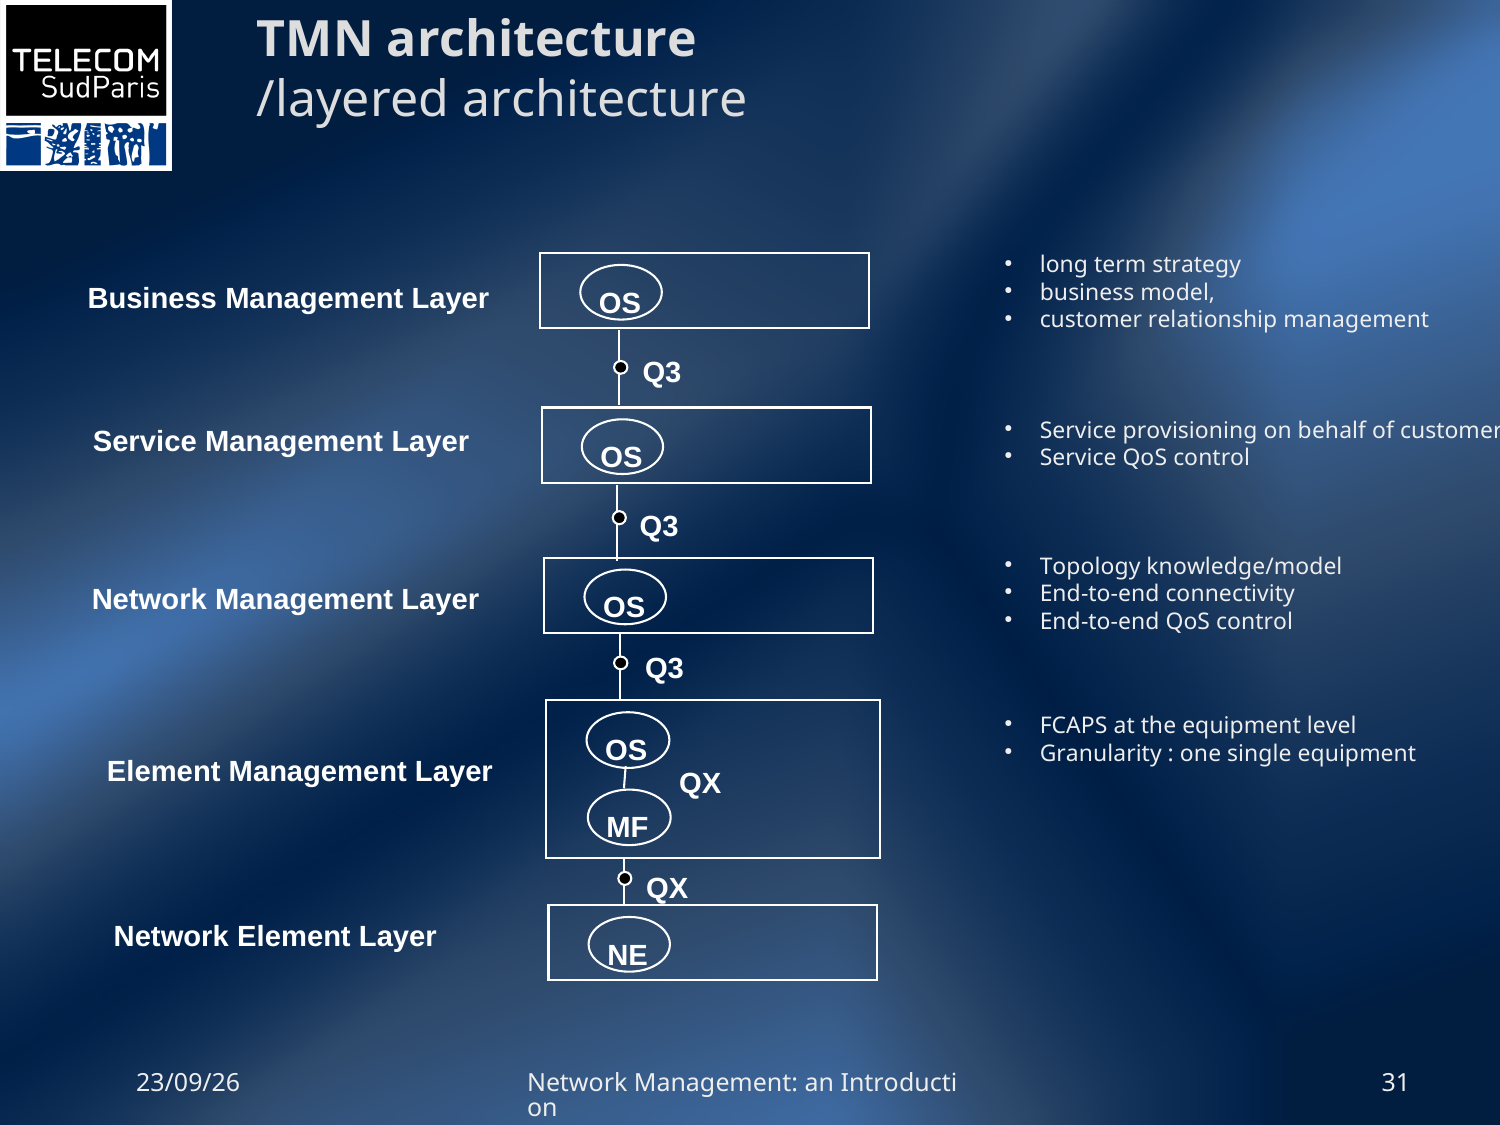

# TMN architecture /layered architecture
long term strategy
business model,
customer relationship management
Business Management Layer
OS
Q3
Service Management Layer
OS
Q3
Network Management Layer
OS
Q3
OS
Element Management Layer
QX
MF
QX
Network Element Layer
NE
Service provisioning on behalf of customer
Service QoS control
Topology knowledge/model
End-to-end connectivity
End-to-end QoS control
FCAPS at the equipment level
Granularity : one single equipment
Network Management: an Introduction
31